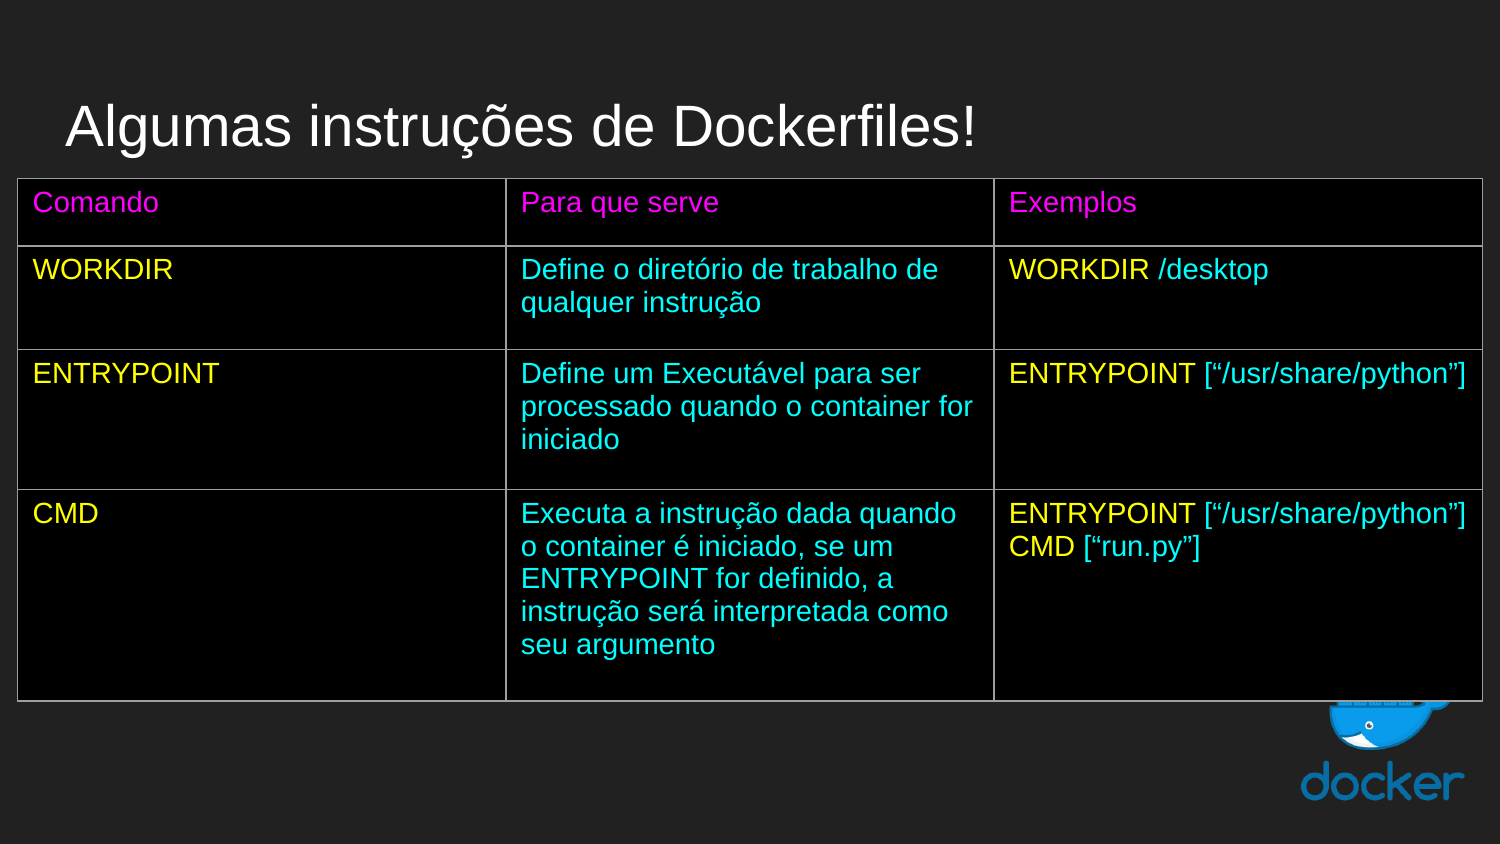

Algumas instruções de Dockerfiles!
| Comando | Para que serve | Exemplos |
| --- | --- | --- |
| WORKDIR | Define o diretório de trabalho de qualquer instrução | WORKDIR /desktop |
| ENTRYPOINT | Define um Executável para ser processado quando o container for iniciado | ENTRYPOINT [“/usr/share/python”] |
| CMD | Executa a instrução dada quando o container é iniciado, se um ENTRYPOINT for definido, a instrução será interpretada como seu argumento | ENTRYPOINT [“/usr/share/python”] CMD [“run.py”] |